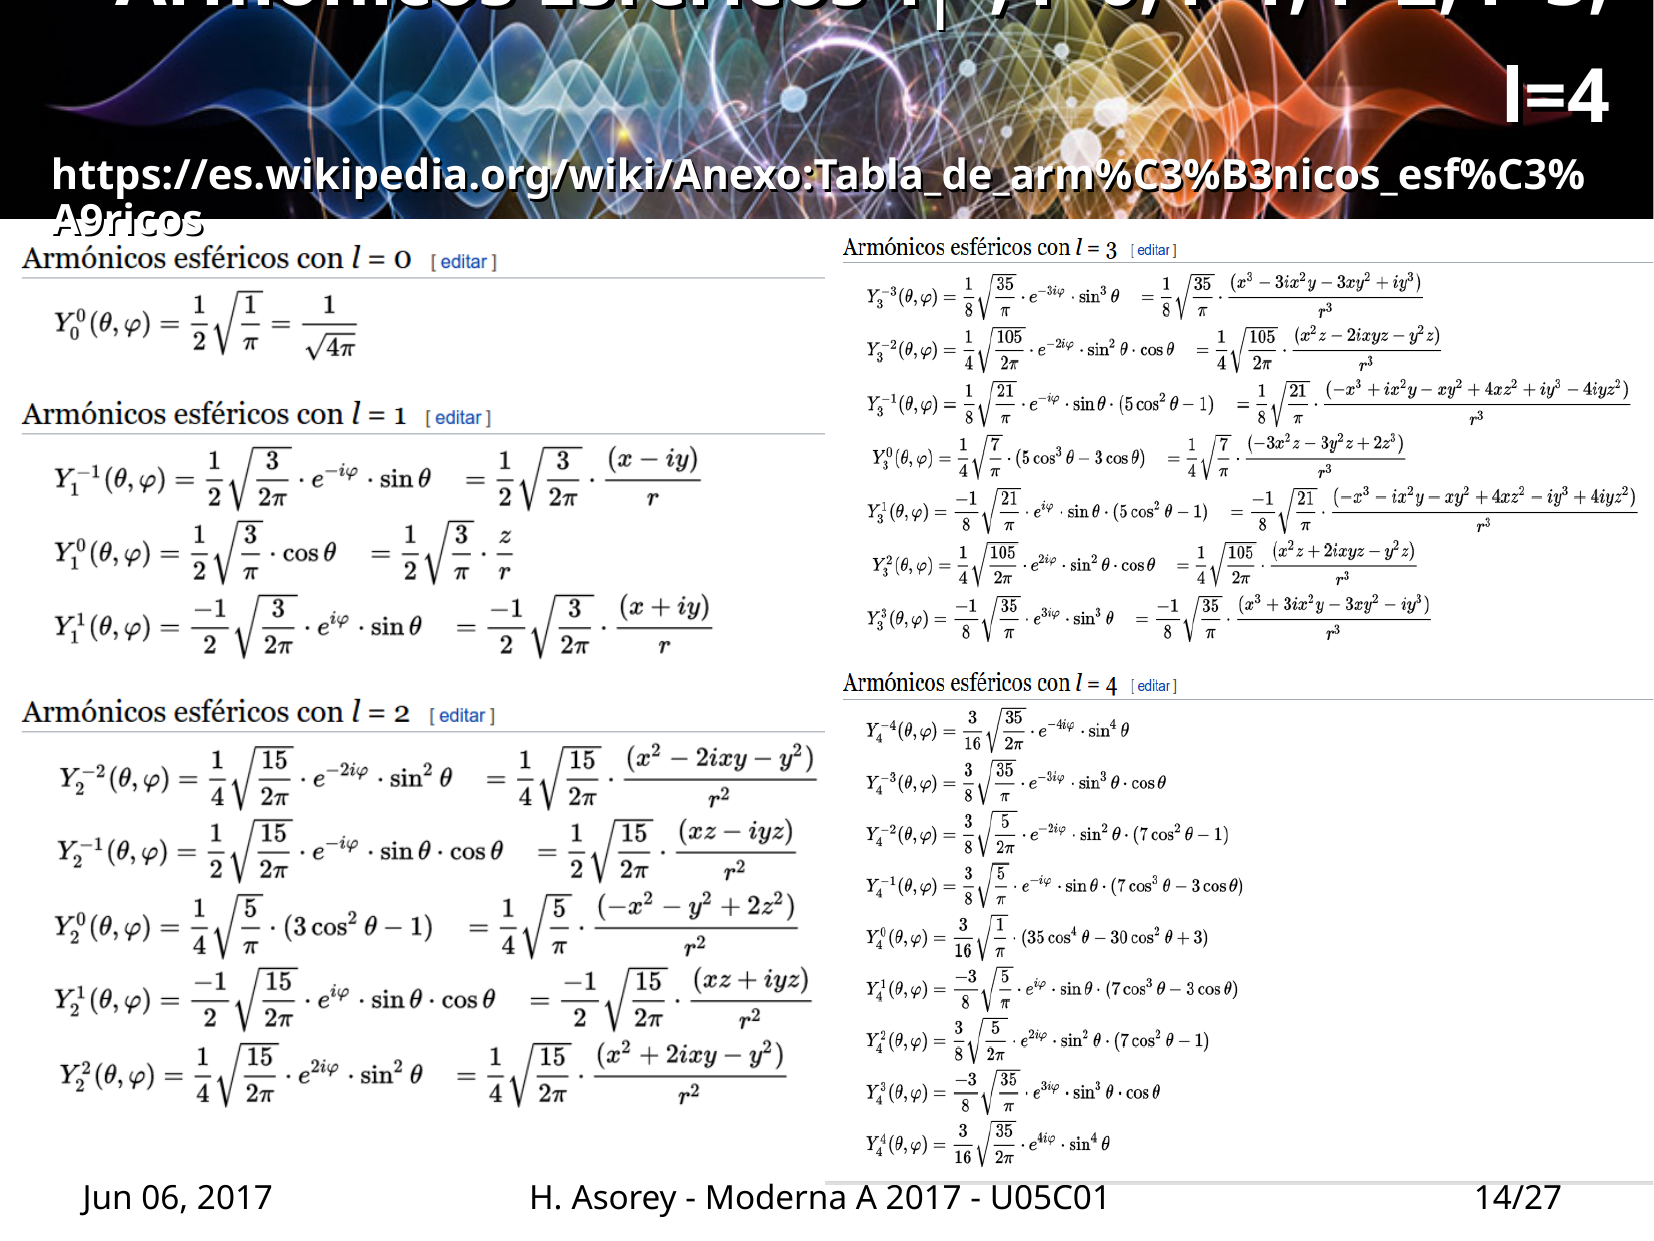

# Armónicos Esféricos Ylm, l=0, l=1, l=2, l=3, l=4 https://es.wikipedia.org/wiki/Anexo:Tabla_de_arm%C3%B3nicos_esf%C3%A9ricos
Jun 06, 2017
H. Asorey - Moderna A 2017 - U05C01
14